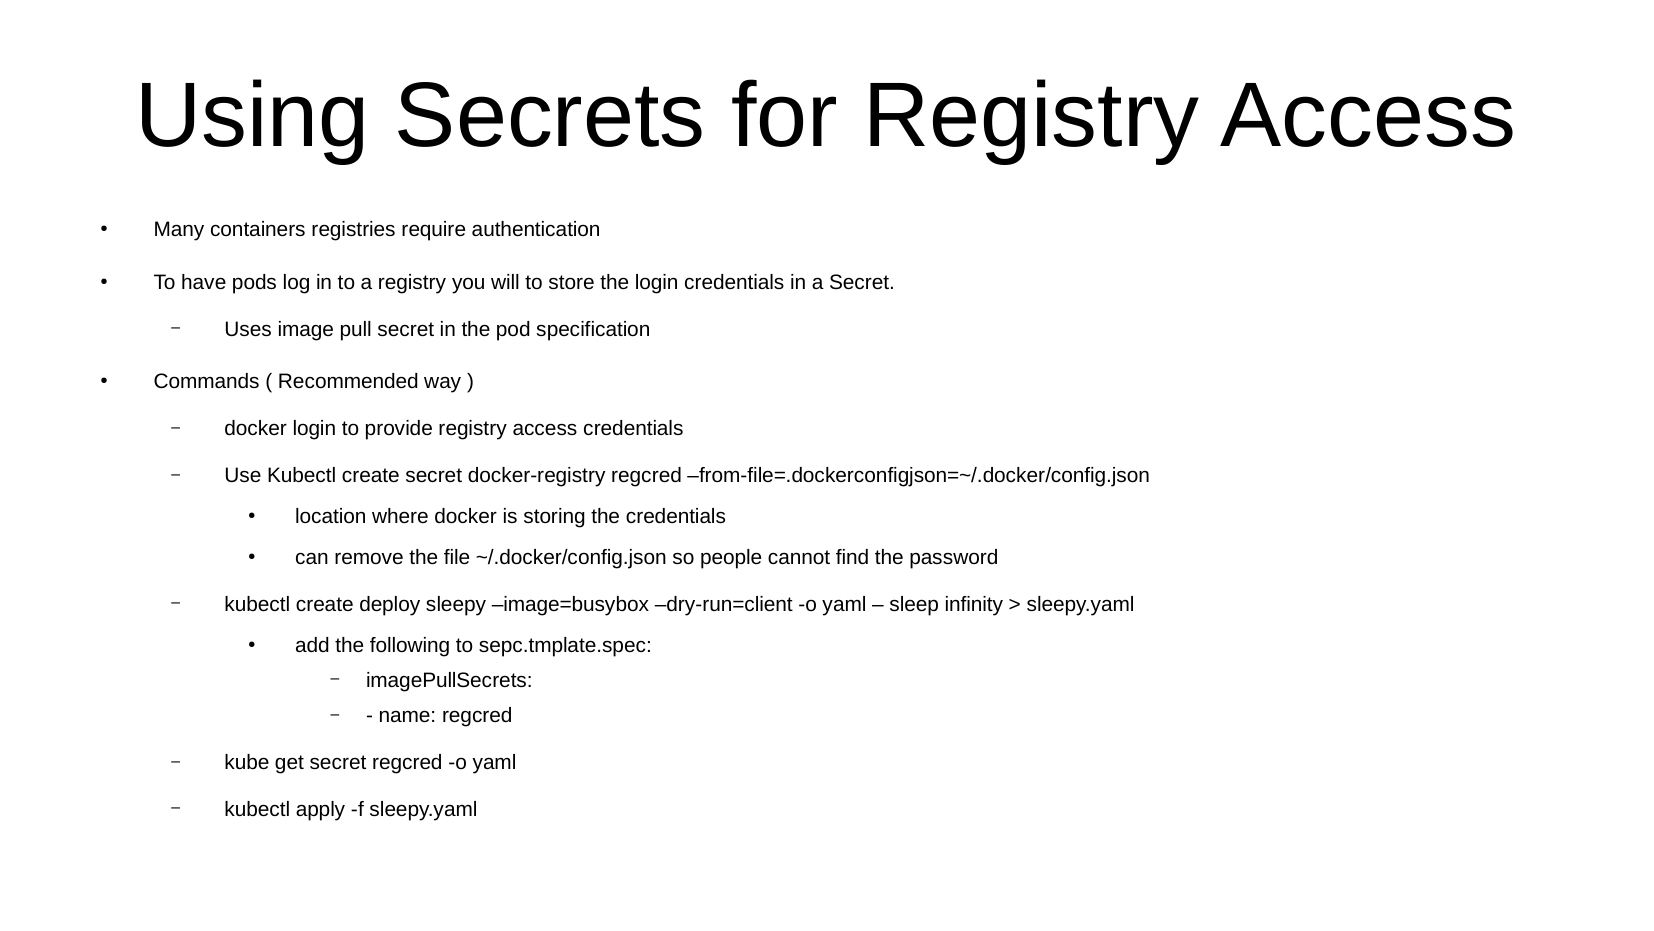

# Using Secrets for Registry Access
Many containers registries require authentication
To have pods log in to a registry you will to store the login credentials in a Secret.
Uses image pull secret in the pod specification
Commands ( Recommended way )
docker login to provide registry access credentials
Use Kubectl create secret docker-registry regcred –from-file=.dockerconfigjson=~/.docker/config.json
location where docker is storing the credentials
can remove the file ~/.docker/config.json so people cannot find the password
kubectl create deploy sleepy –image=busybox –dry-run=client -o yaml – sleep infinity > sleepy.yaml
add the following to sepc.tmplate.spec:
imagePullSecrets:
- name: regcred
kube get secret regcred -o yaml
kubectl apply -f sleepy.yaml